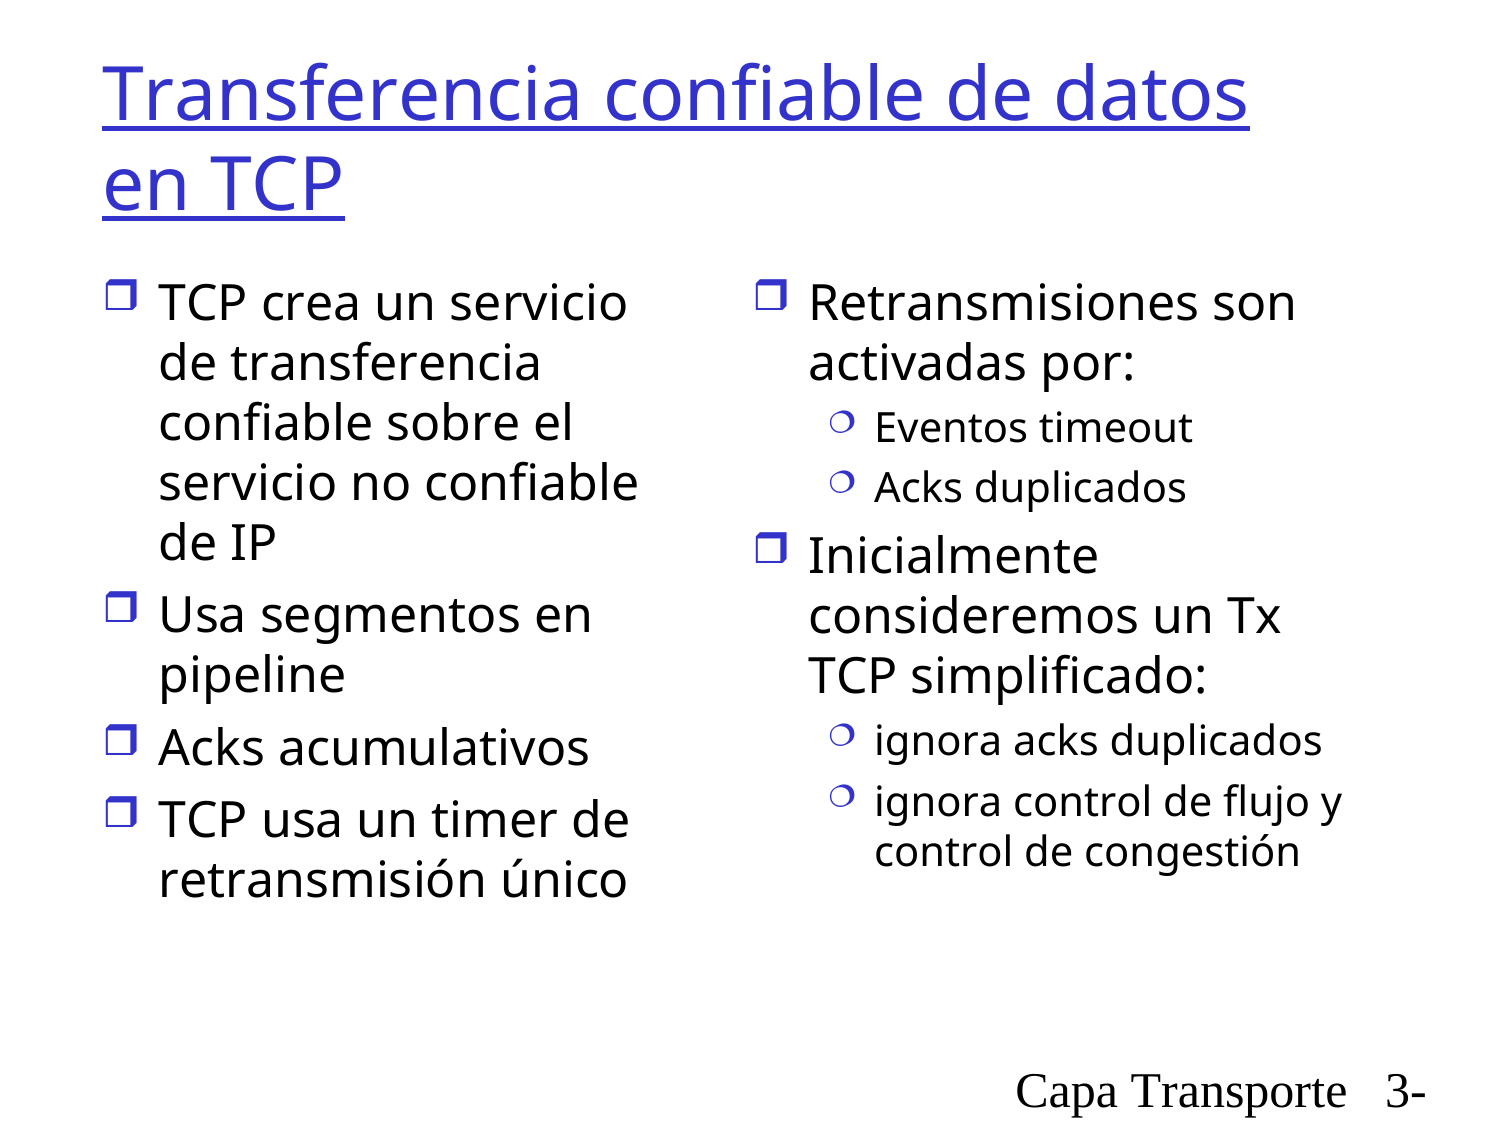

# Transferencia confiable de datos en TCP
TCP crea un servicio de transferencia confiable sobre el servicio no confiable de IP
Usa segmentos en pipeline
Acks acumulativos
TCP usa un timer de retransmisión único
Retransmisiones son activadas por:
Eventos timeout
Acks duplicados
Inicialmente consideremos un Tx TCP simplificado:
ignora acks duplicados
ignora control de flujo y control de congestión
10